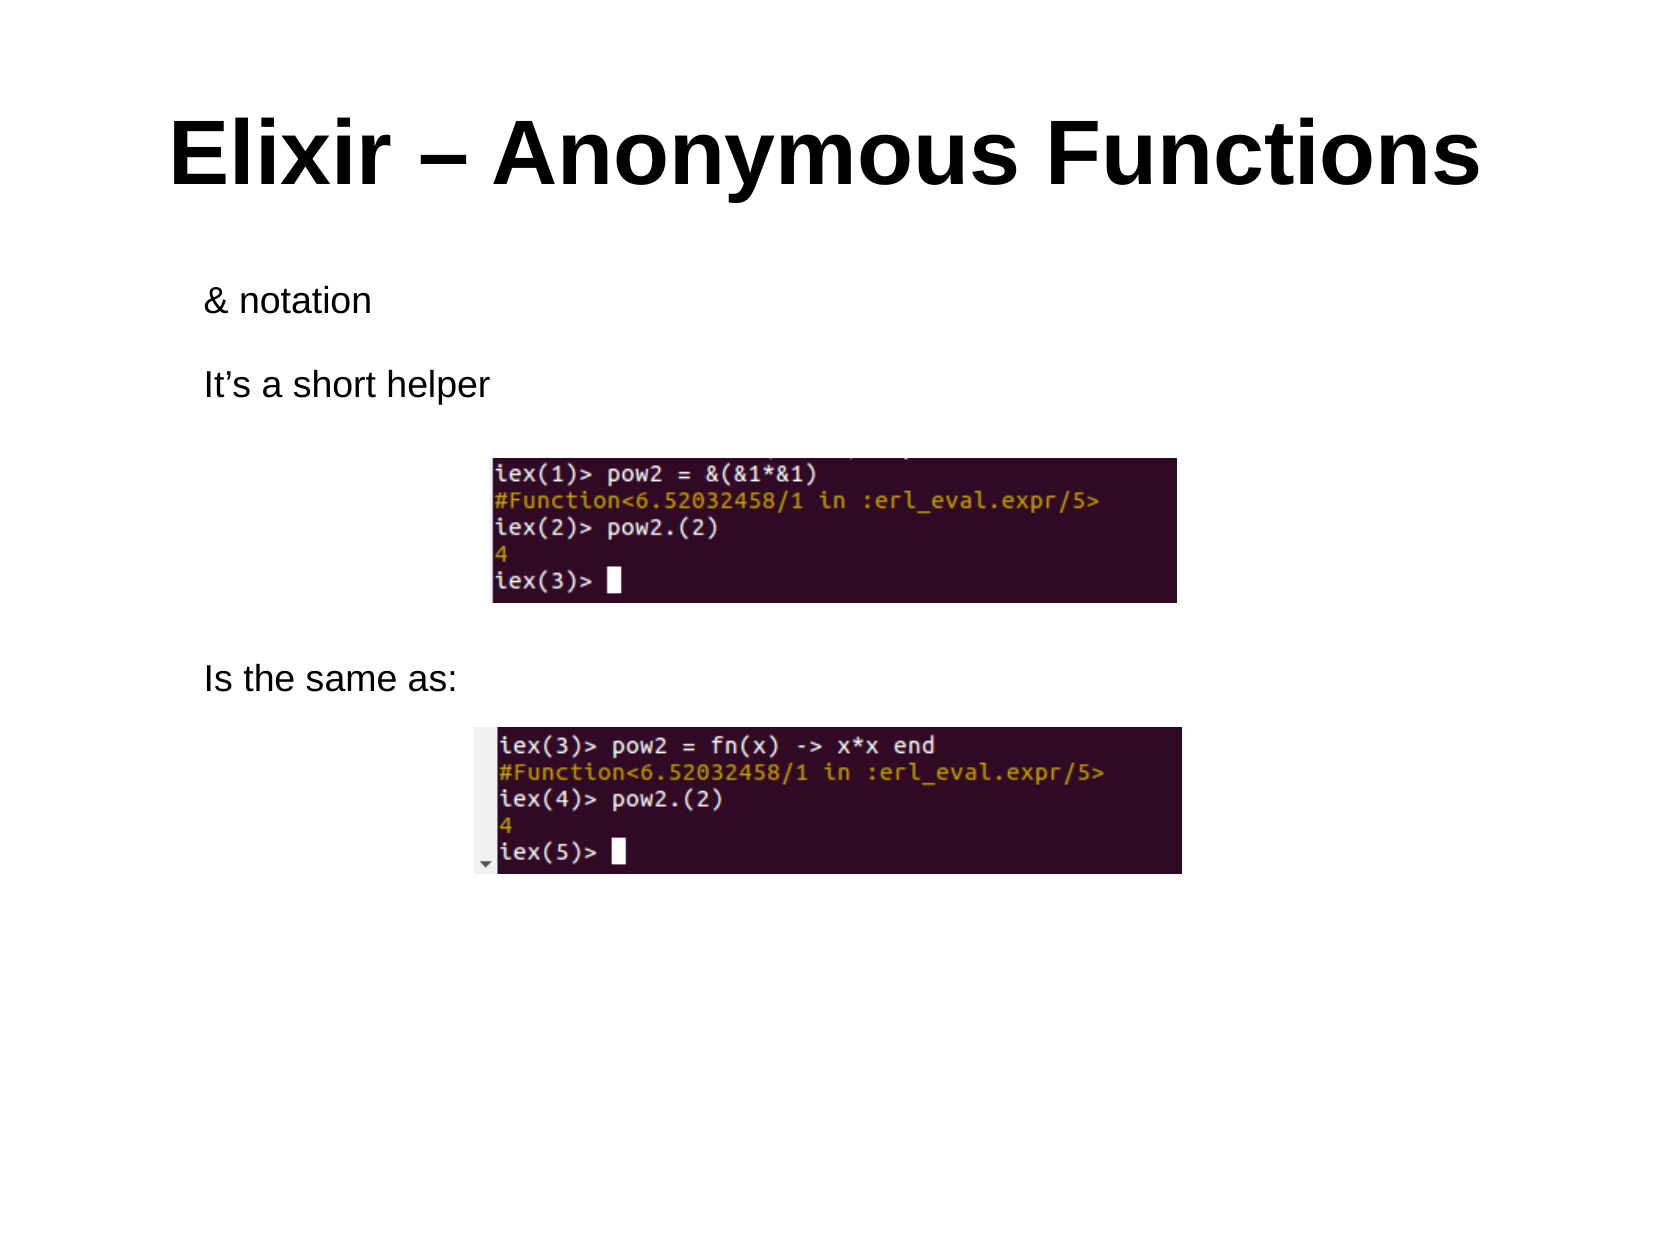

# Elixir – Anonymous Functions
& notation
It’s a short helper
Is the same as: